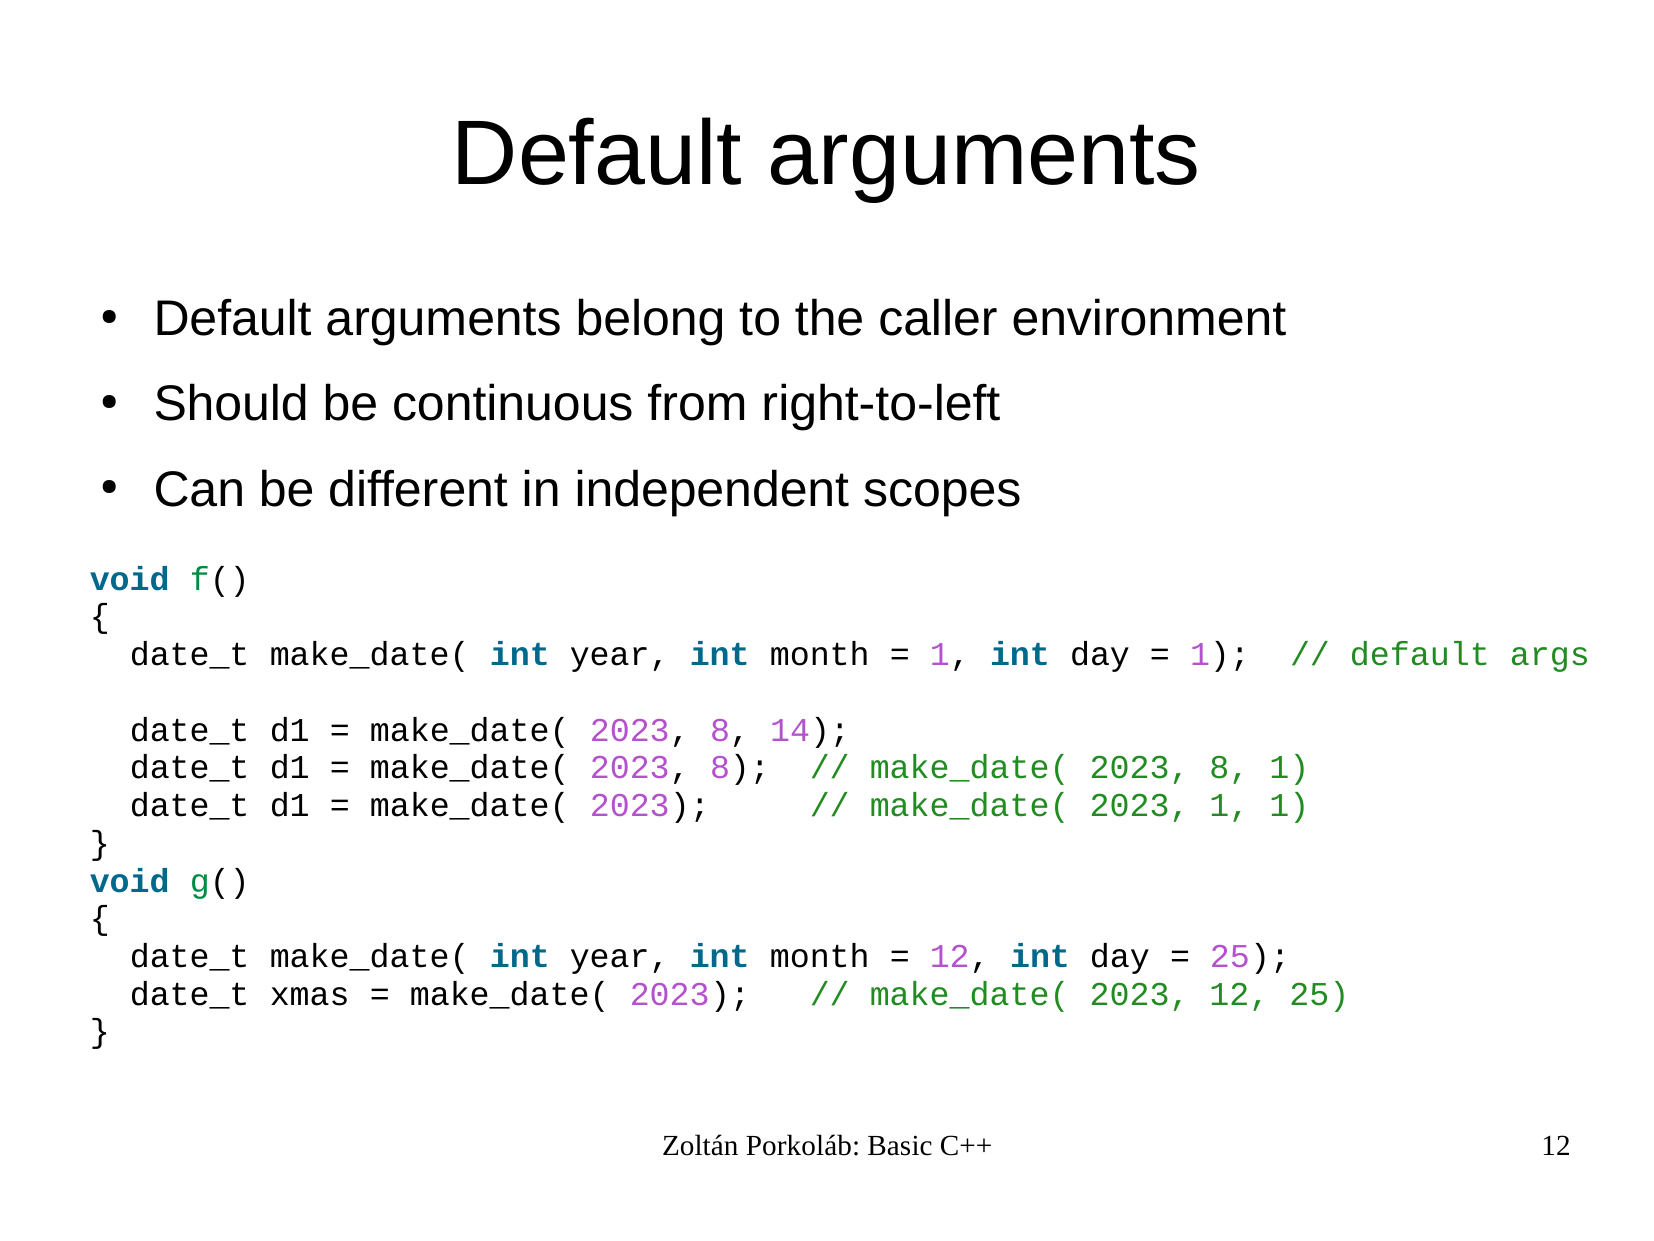

# Default arguments
Default arguments belong to the caller environment
Should be continuous from right-to-left
Can be different in independent scopes
void f()
{
 date_t make_date( int year, int month = 1, int day = 1); // default args
 date_t d1 = make_date( 2023, 8, 14);
 date_t d1 = make_date( 2023, 8); // make_date( 2023, 8, 1)
 date_t d1 = make_date( 2023); // make_date( 2023, 1, 1)
}
void g()
{
 date_t make_date( int year, int month = 12, int day = 25);
 date_t xmas = make_date( 2023); // make_date( 2023, 12, 25)
}
Zoltán Porkoláb: Basic C++
12